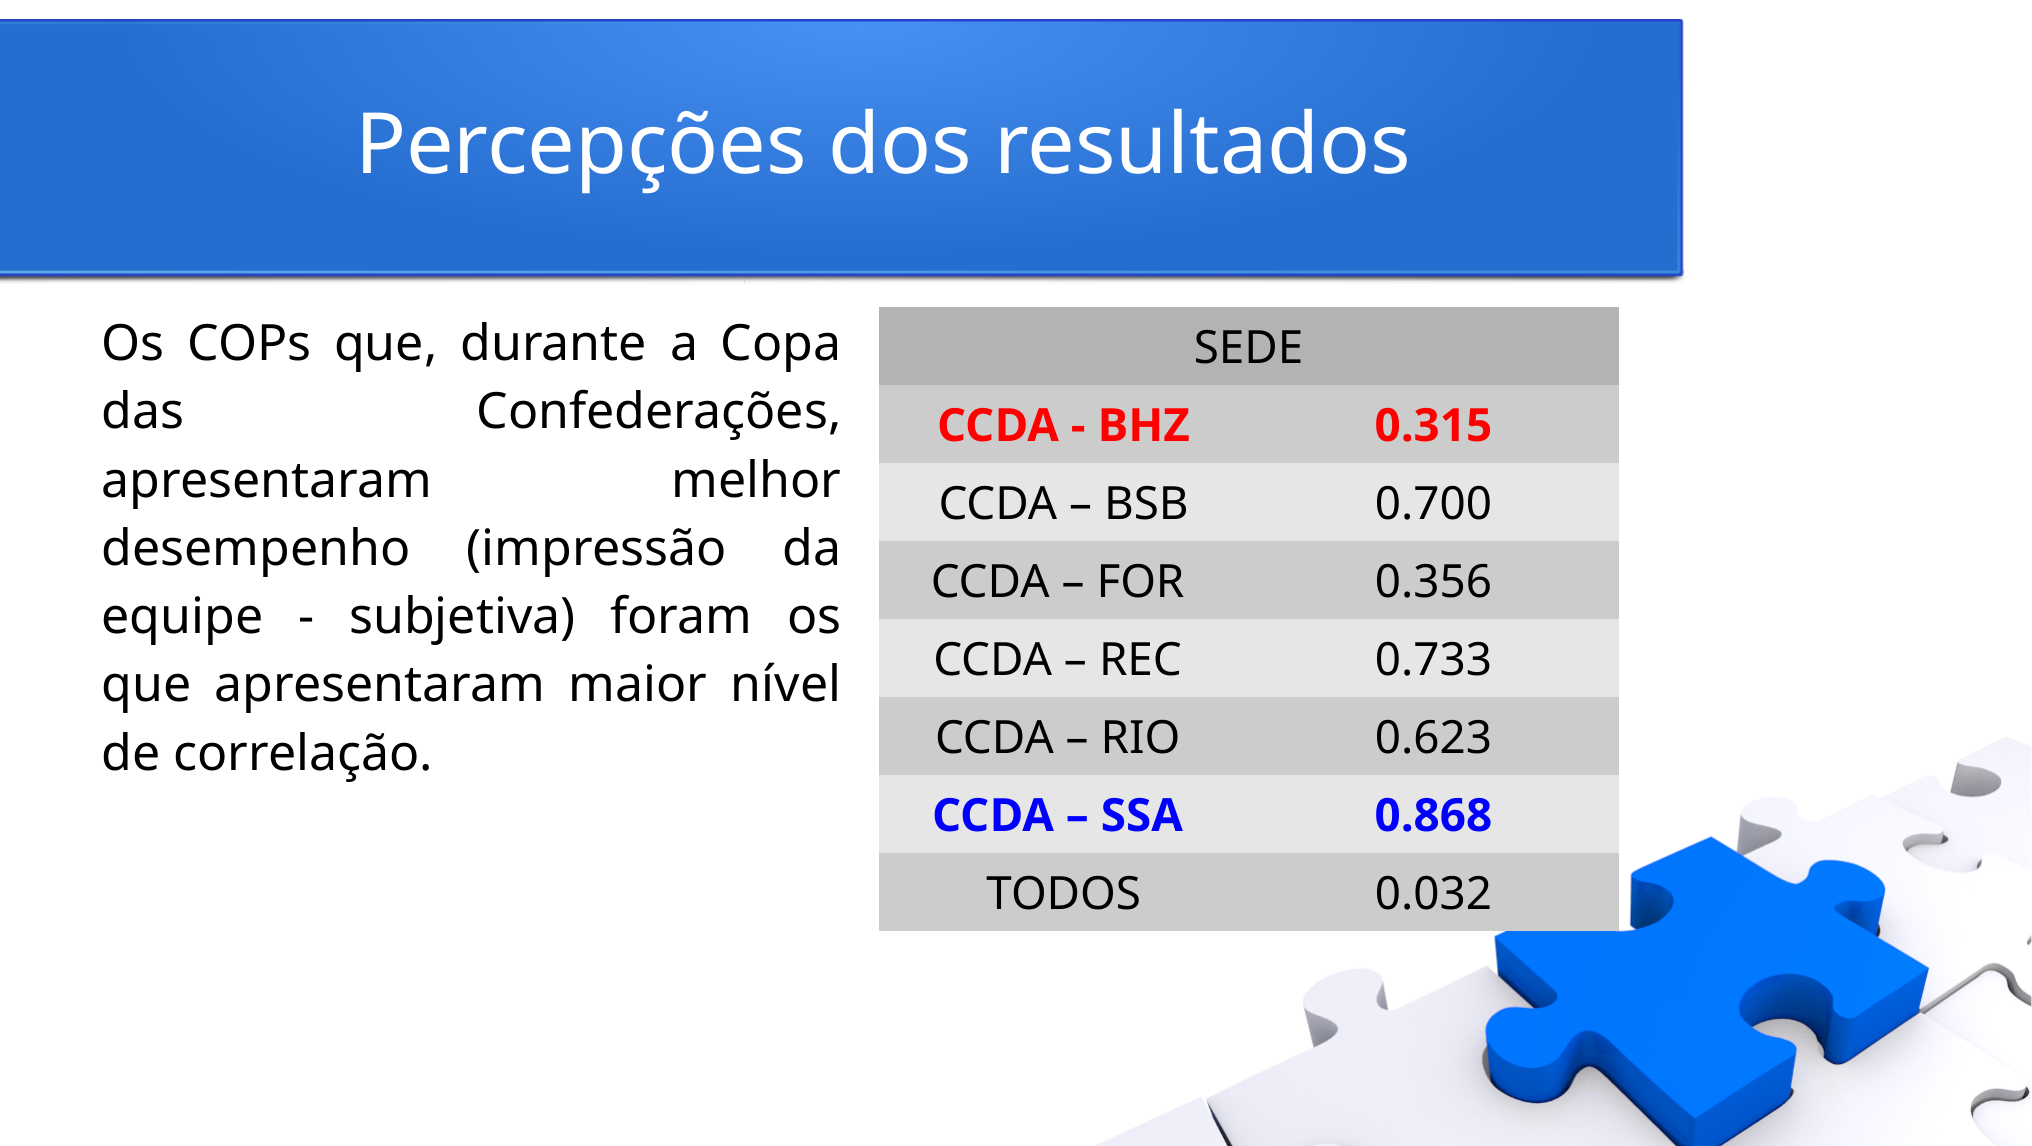

# Percepções dos resultados
Os COPs que, durante a Copa das Confederações, apresentaram melhor desempenho (impressão da equipe - subjetiva) foram os que apresentaram maior nível de correlação.
| SEDE | |
| --- | --- |
| CCDA - BHZ | 0.315 |
| CCDA – BSB | 0.700 |
| CCDA – FOR | 0.356 |
| CCDA – REC | 0.733 |
| CCDA – RIO | 0.623 |
| CCDA – SSA | 0.868 |
| TODOS | 0.032 |